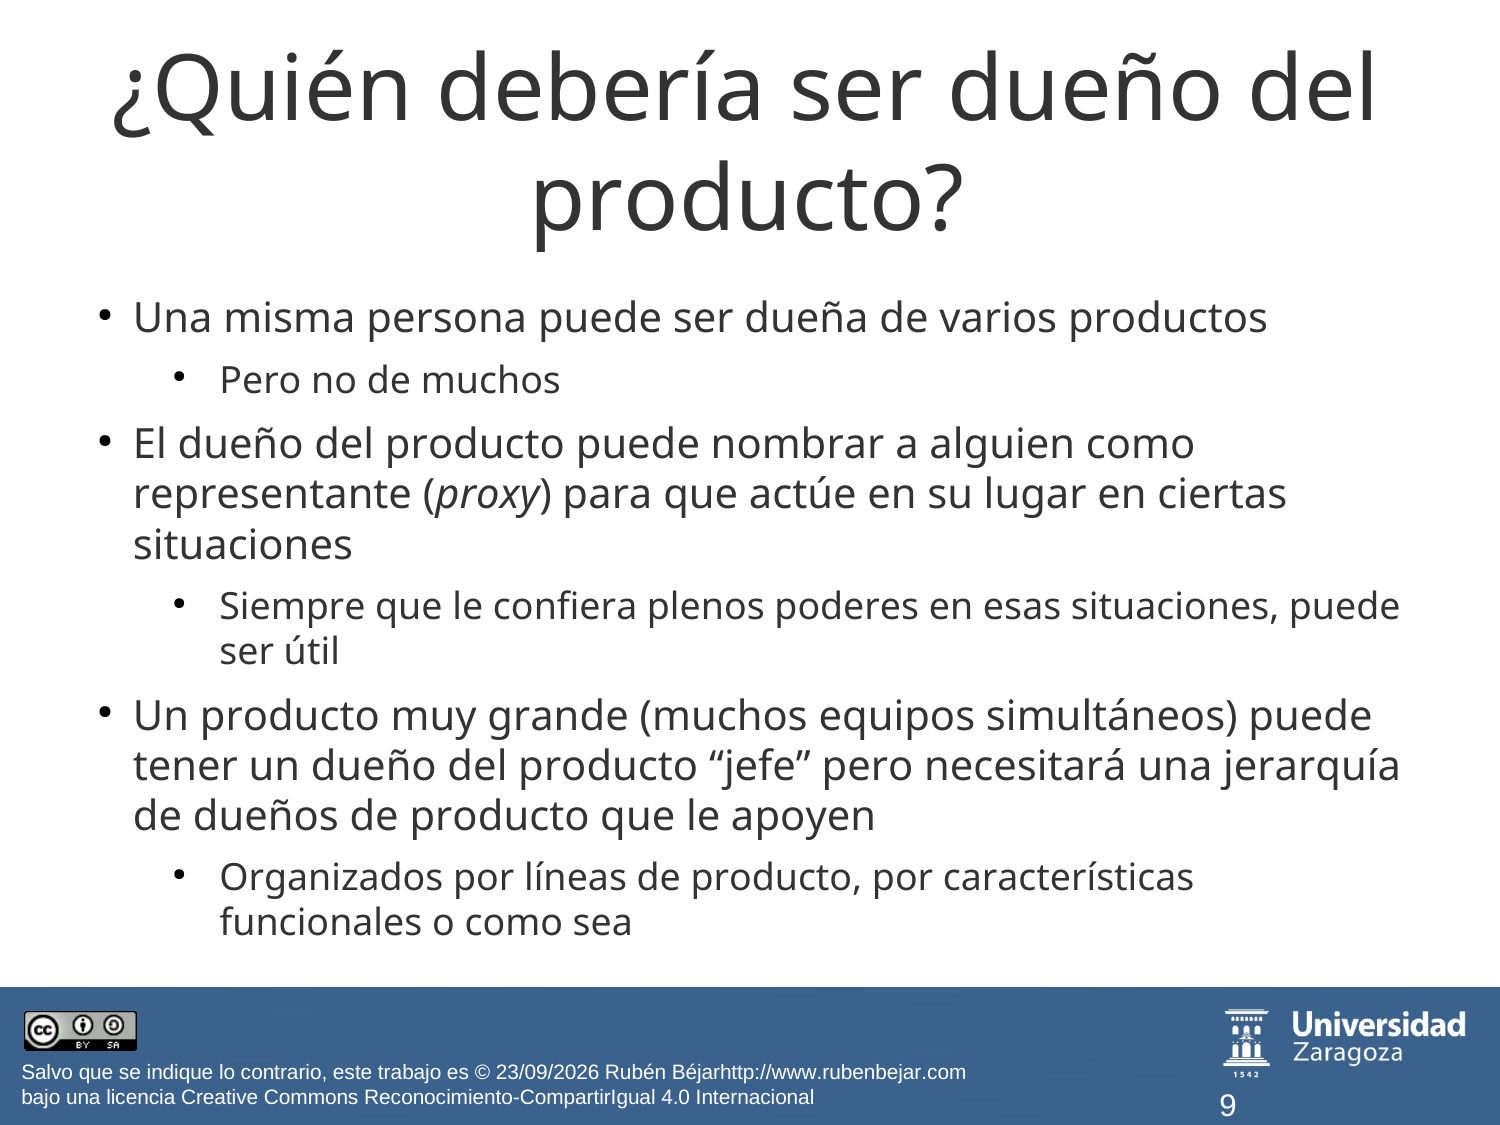

# ¿Quién debería ser dueño del producto?
Una misma persona puede ser dueña de varios productos
Pero no de muchos
El dueño del producto puede nombrar a alguien como representante (proxy) para que actúe en su lugar en ciertas situaciones
Siempre que le confiera plenos poderes en esas situaciones, puede ser útil
Un producto muy grande (muchos equipos simultáneos) puede tener un dueño del producto “jefe” pero necesitará una jerarquía de dueños de producto que le apoyen
Organizados por líneas de producto, por características funcionales o como sea